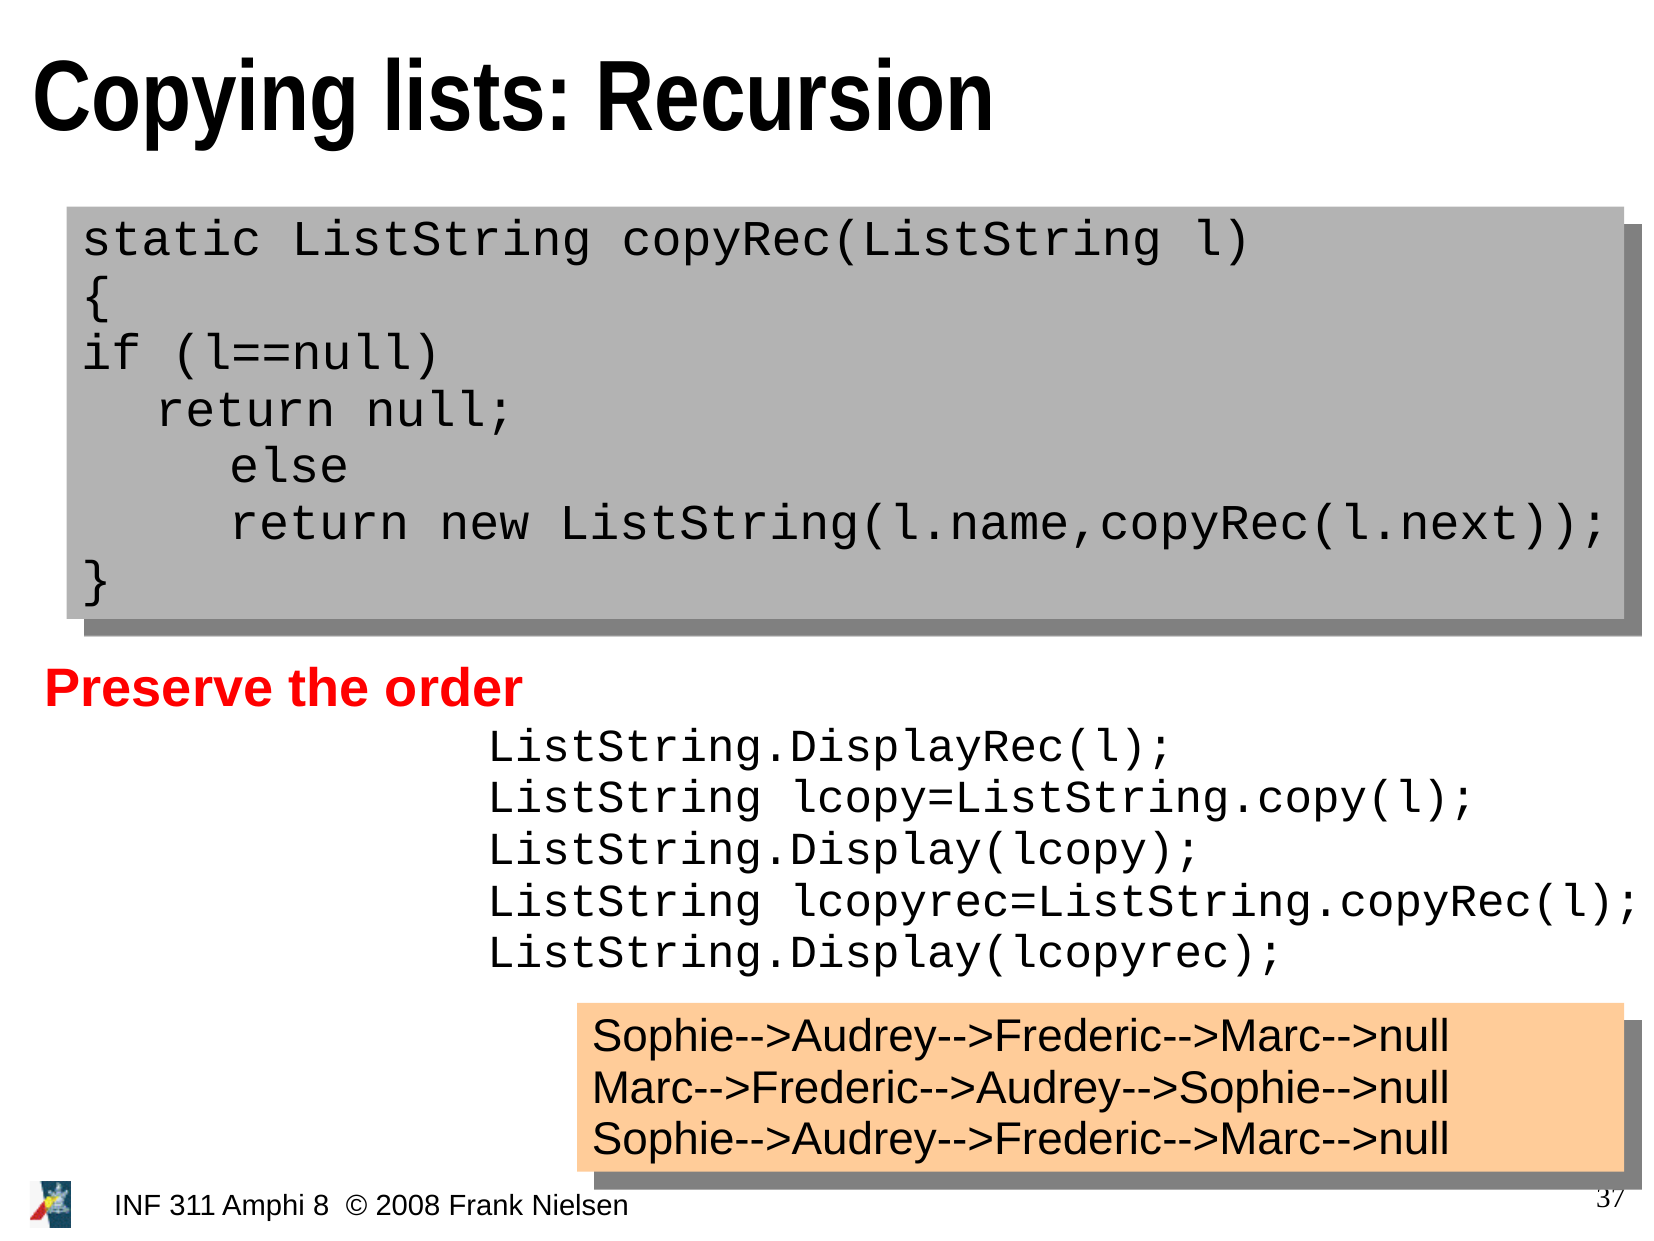

Copying lists: Recursion
static ListString copyRec(ListString l)
{
if (l==null)
	return null;
 		else
 		return new ListString(l.name,copyRec(l.next));
}
Preserve the order
						ListString.DisplayRec(l);
						ListString lcopy=ListString.copy(l);
						ListString.Display(lcopy);
						ListString lcopyrec=ListString.copyRec(l);
						ListString.Display(lcopyrec);
Sophie-->Audrey-->Frederic-->Marc-->null
Marc-->Frederic-->Audrey-->Sophie-->null
Sophie-->Audrey-->Frederic-->Marc-->null